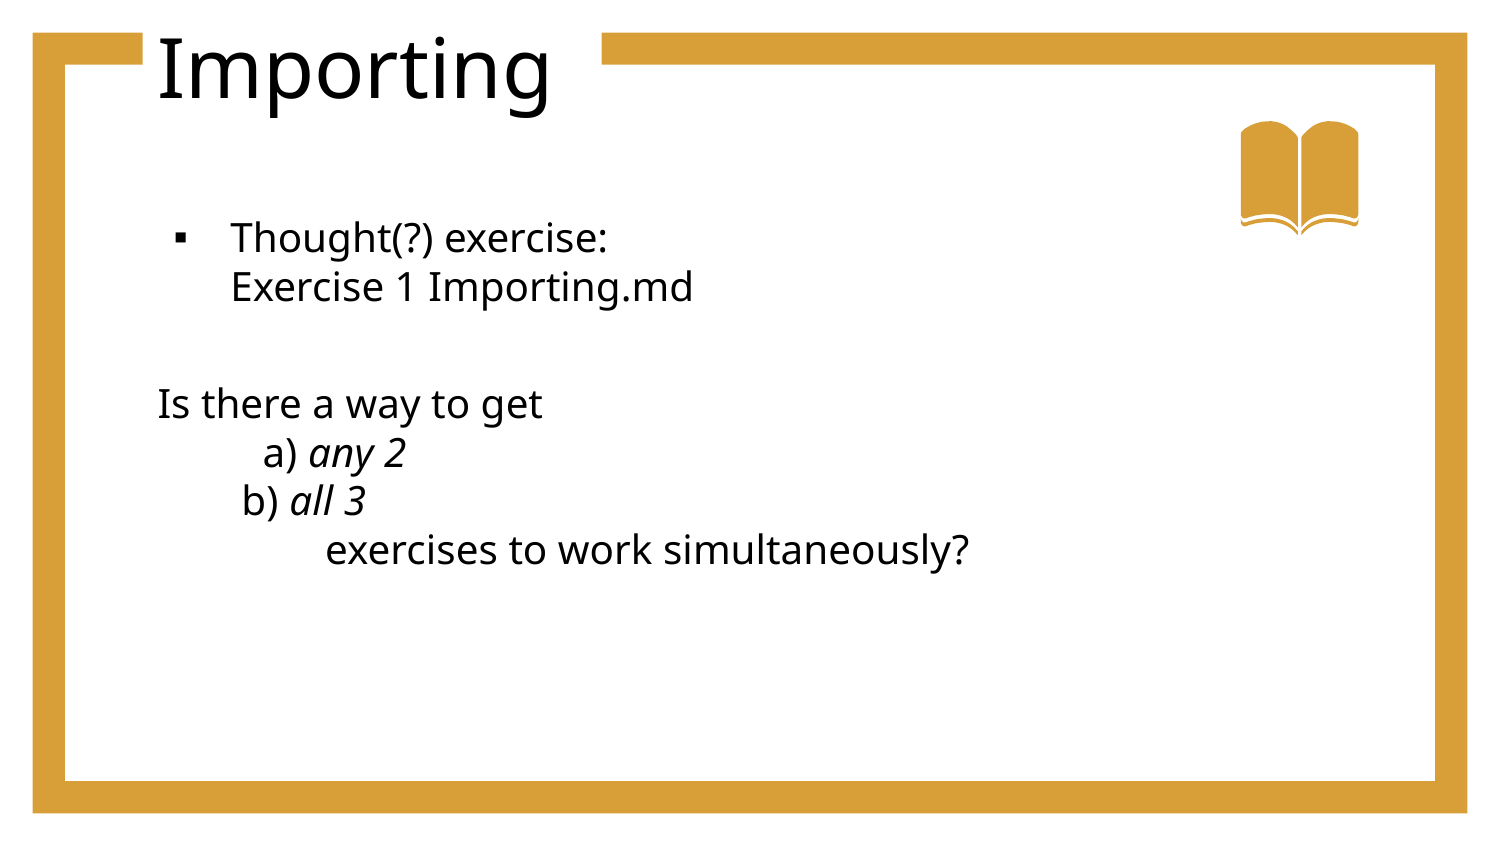

# Importing
Thought(?) exercise:
Exercise 1 Importing.md
Is there a way to get
 a) any 2
 b) all 3
 exercises to work simultaneously?